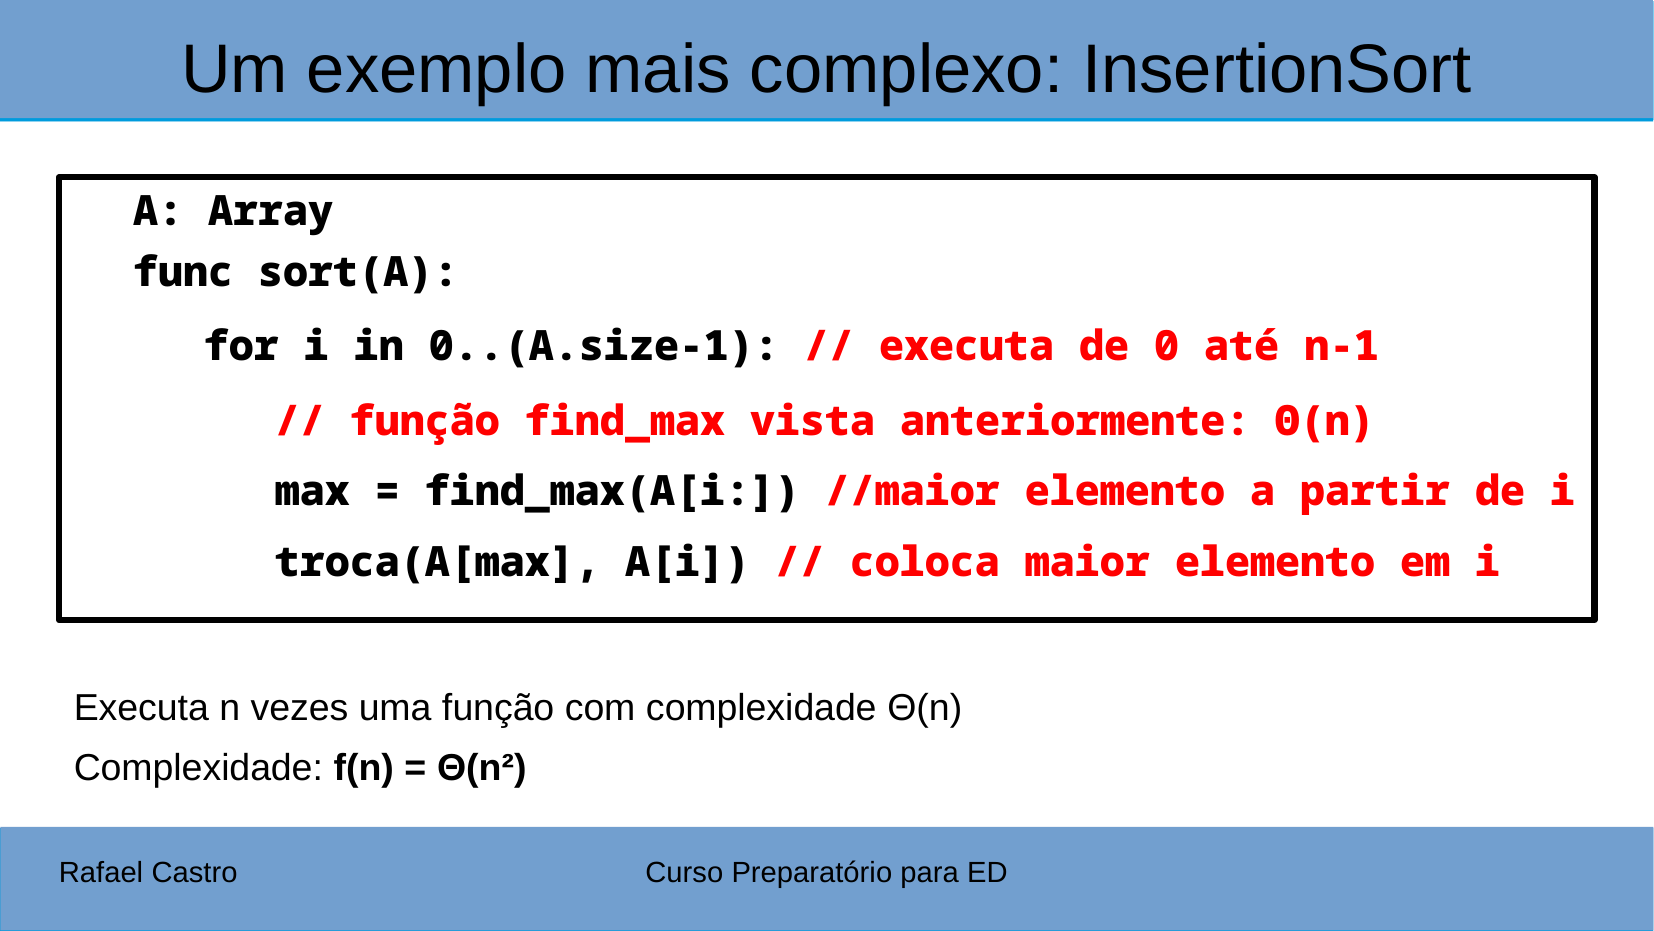

# Um exemplo mais complexo: InsertionSort
A: Array
func sort(A):
for i in 0..(A.size-1): // executa de 0 até n-1
// função find_max vista anteriormente: Θ(n)
max = find_max(A[i:]) //maior elemento a partir de i
troca(A[max], A[i]) // coloca maior elemento em i
Executa n vezes uma função com complexidade Θ(n)
Complexidade: f(n) = Θ(n²)
Curso Preparatório para ED